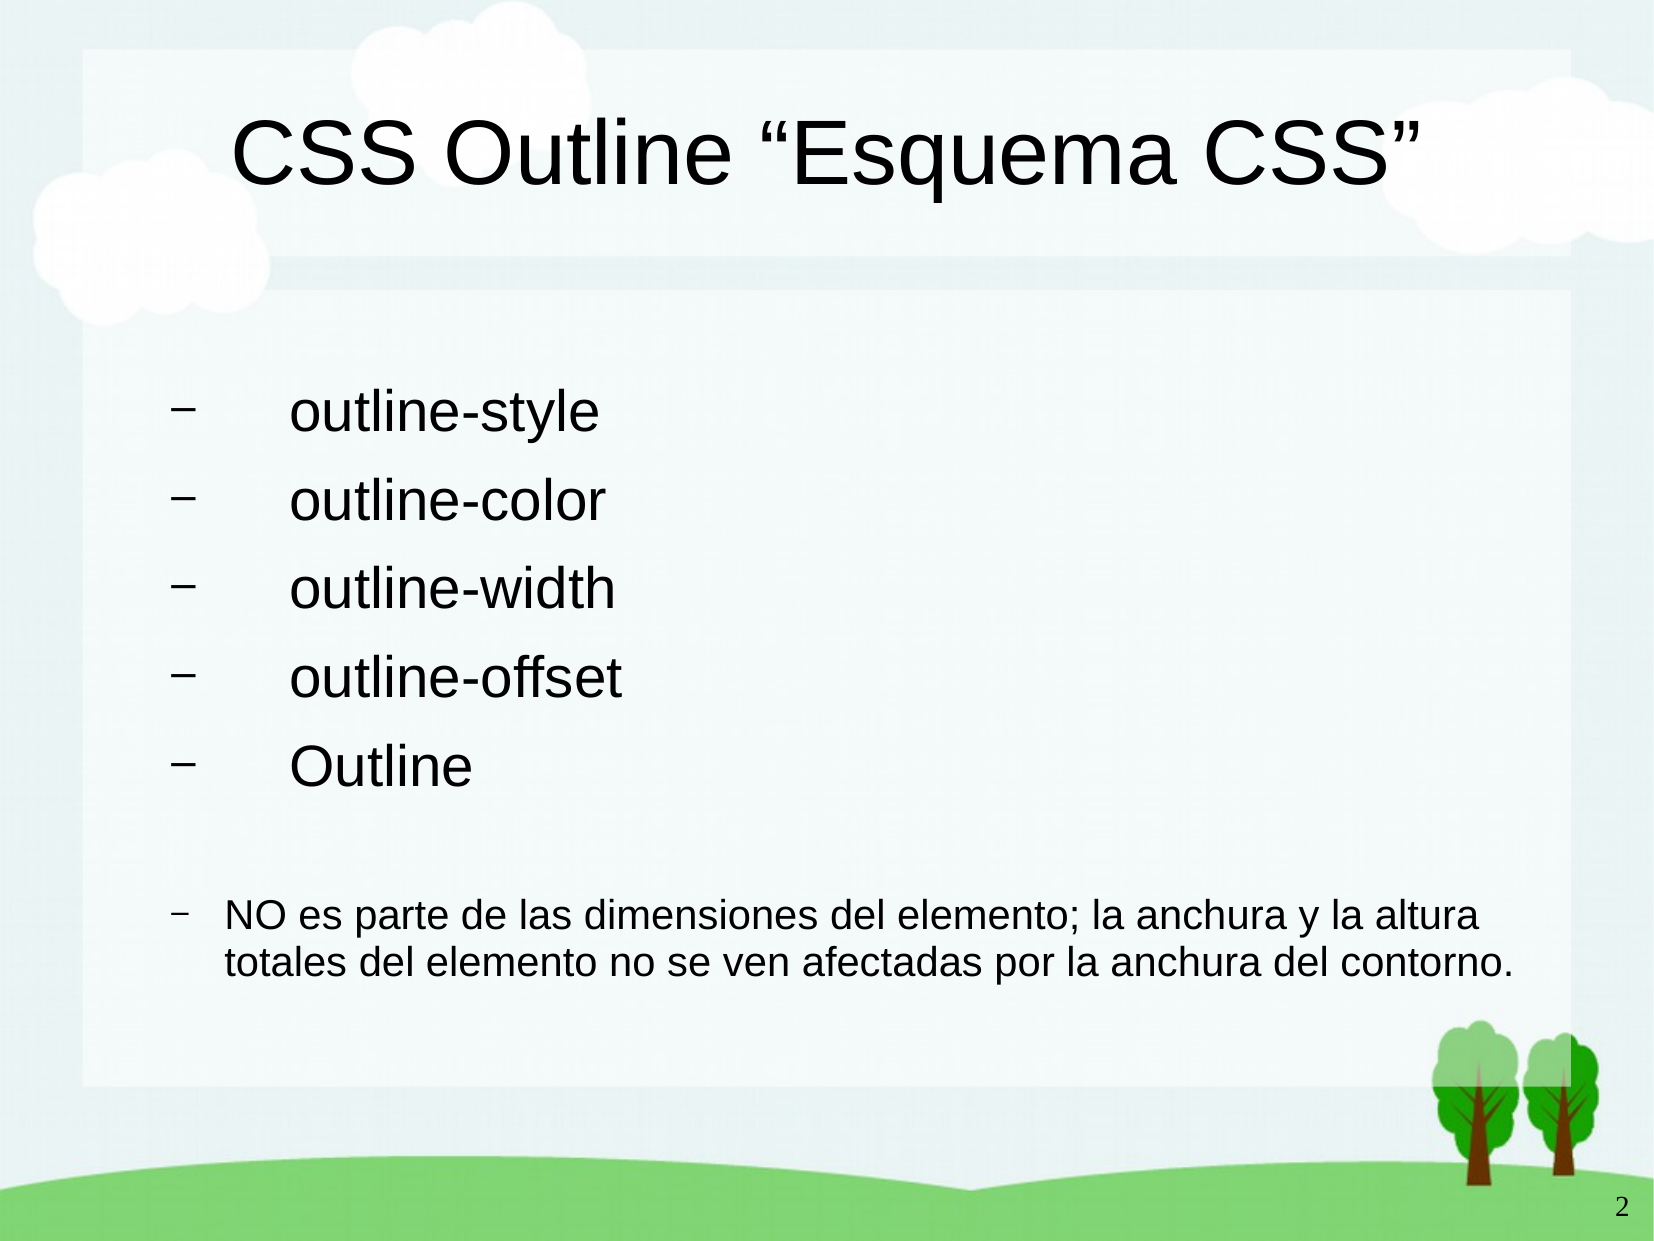

# CSS Outline “Esquema CSS”
 outline-style
 outline-color
 outline-width
 outline-offset
 Outline
NO es parte de las dimensiones del elemento; la anchura y la altura totales del elemento no se ven afectadas por la anchura del contorno.
2